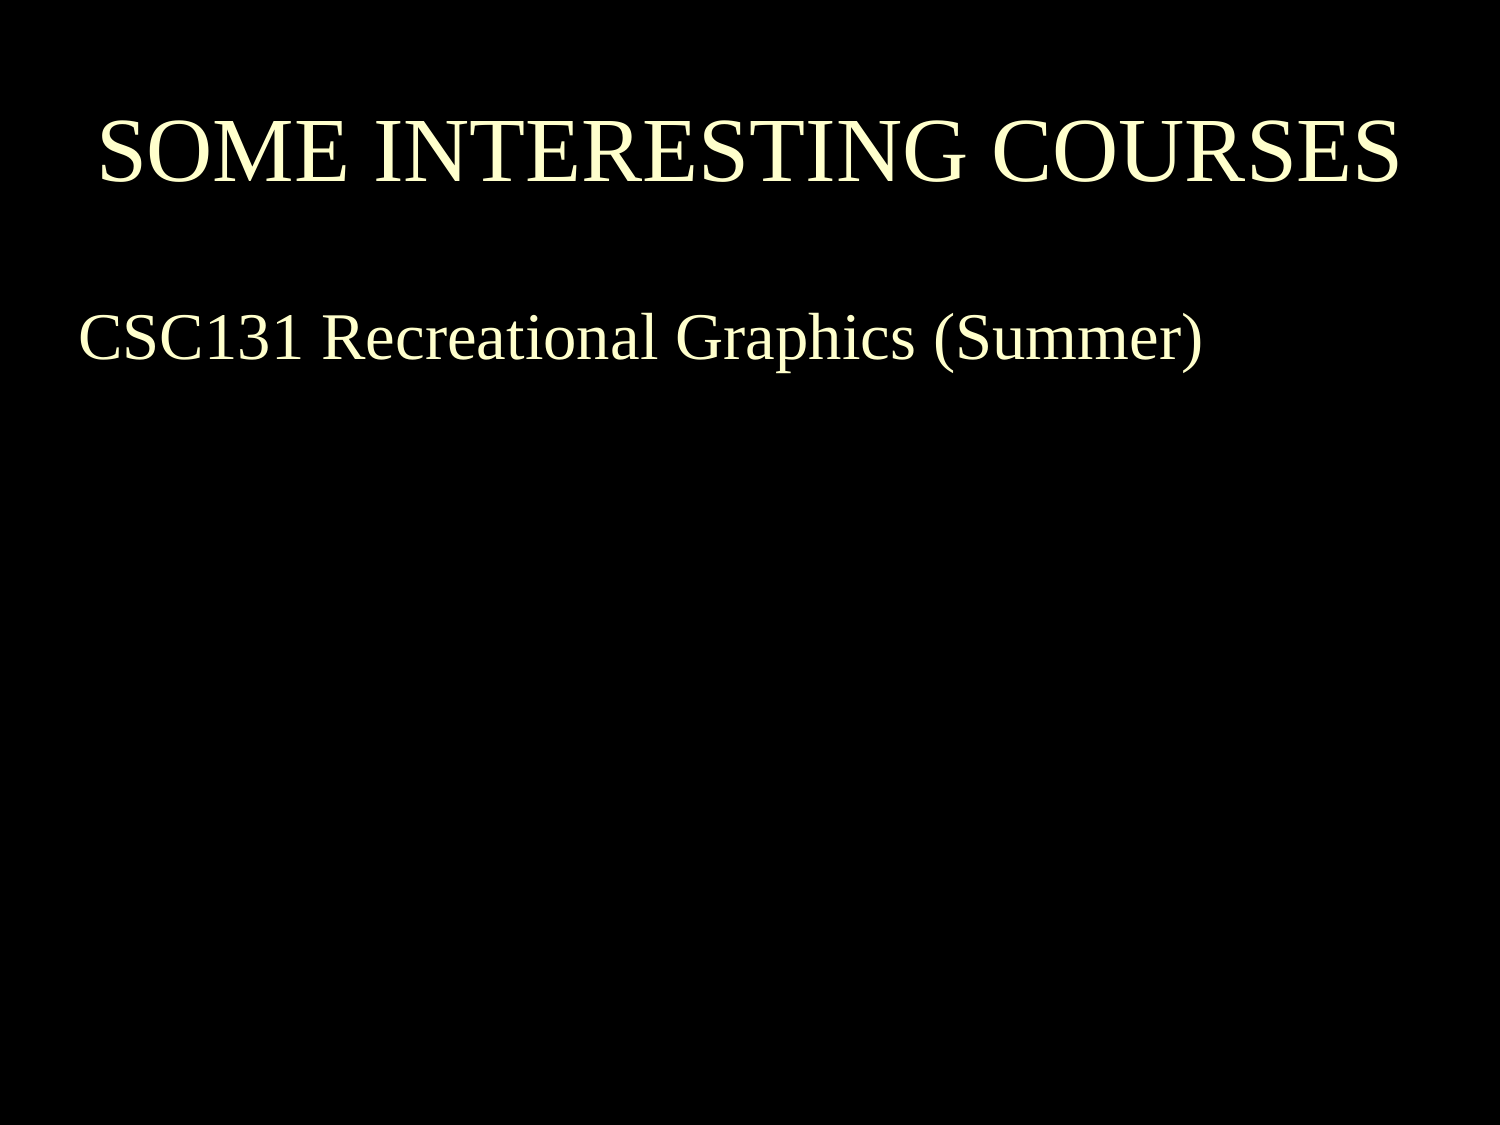

# SOME INTERESTING COURSES
CSC131 Recreational Graphics (Summer)